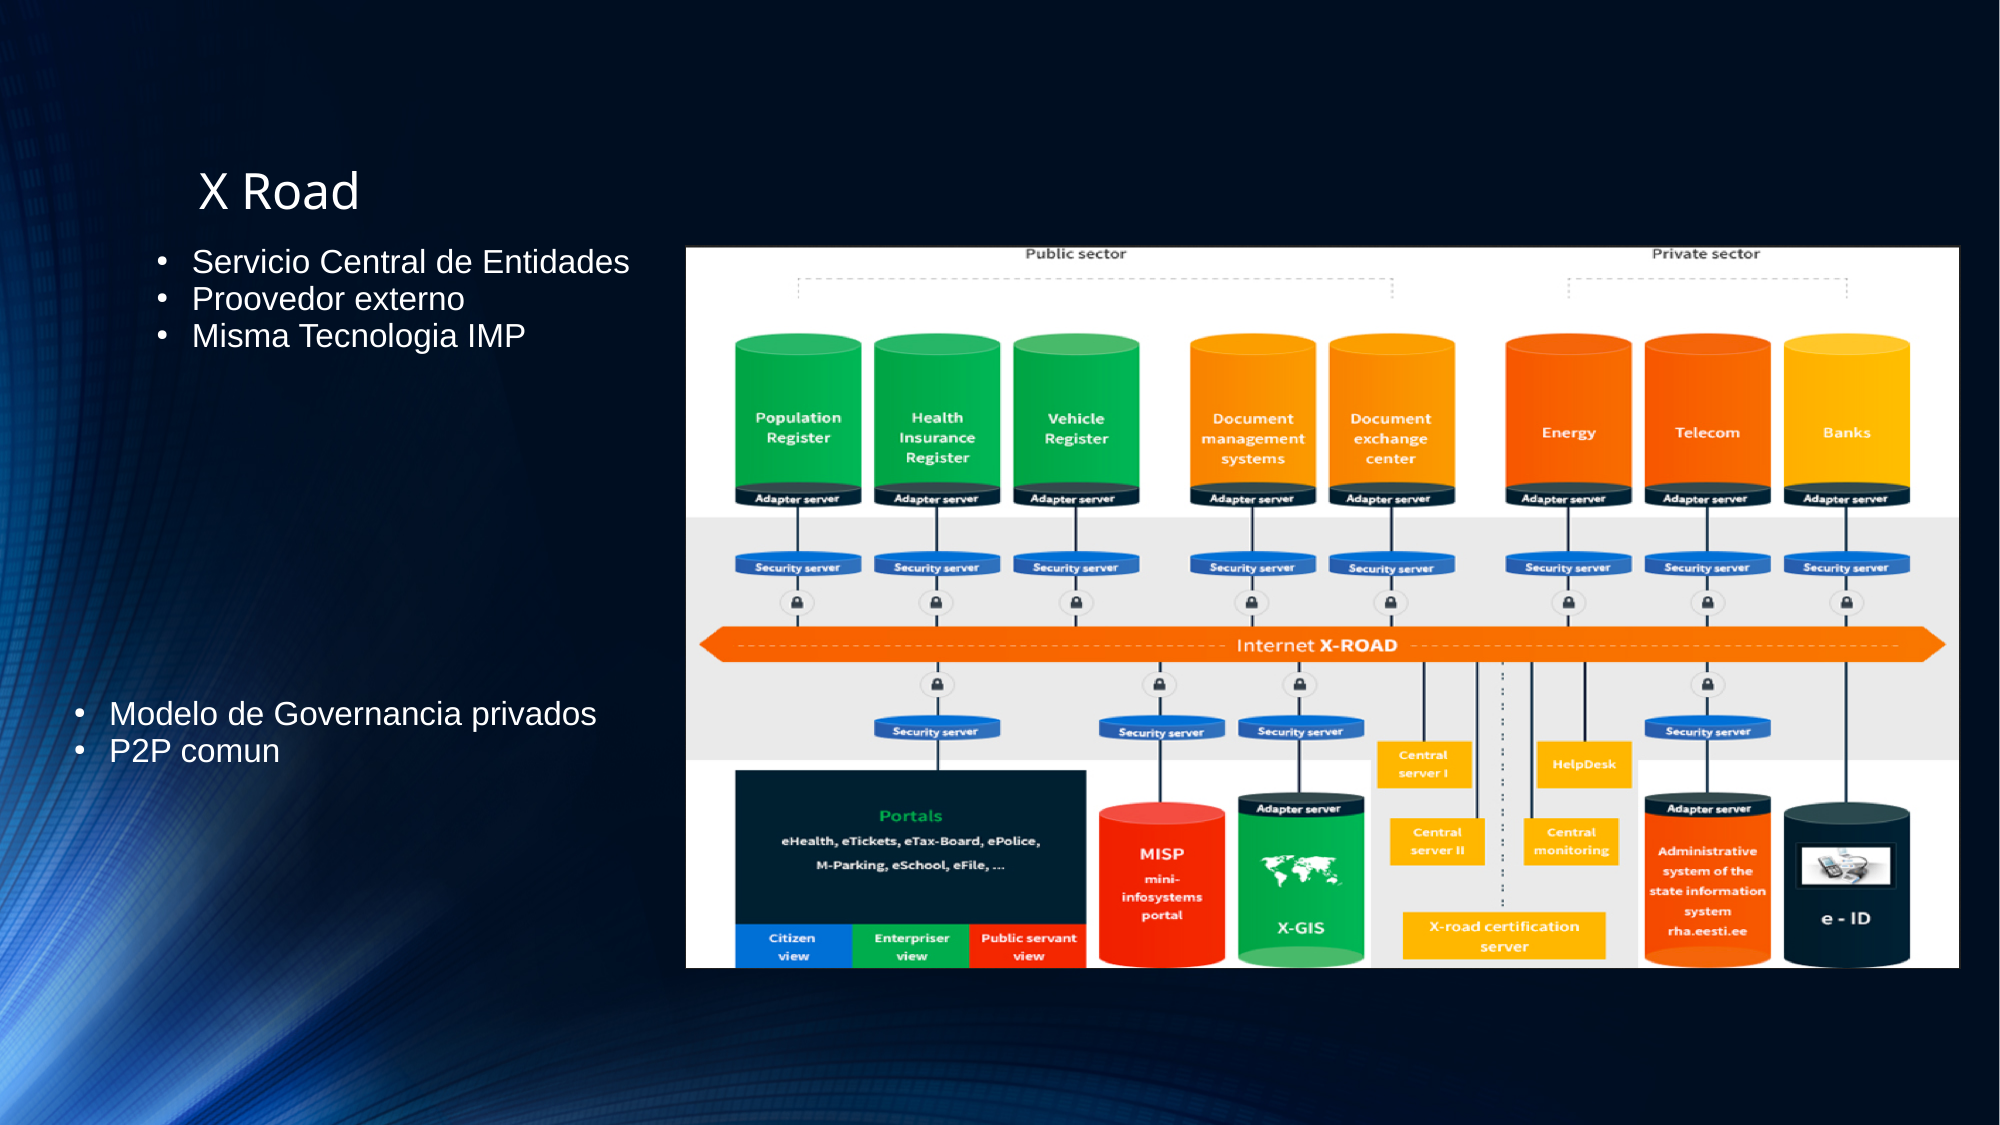

X Road
Servicio Central de Entidades
Proovedor externo
Misma Tecnologia IMP
Modelo de Governancia privados
P2P comun